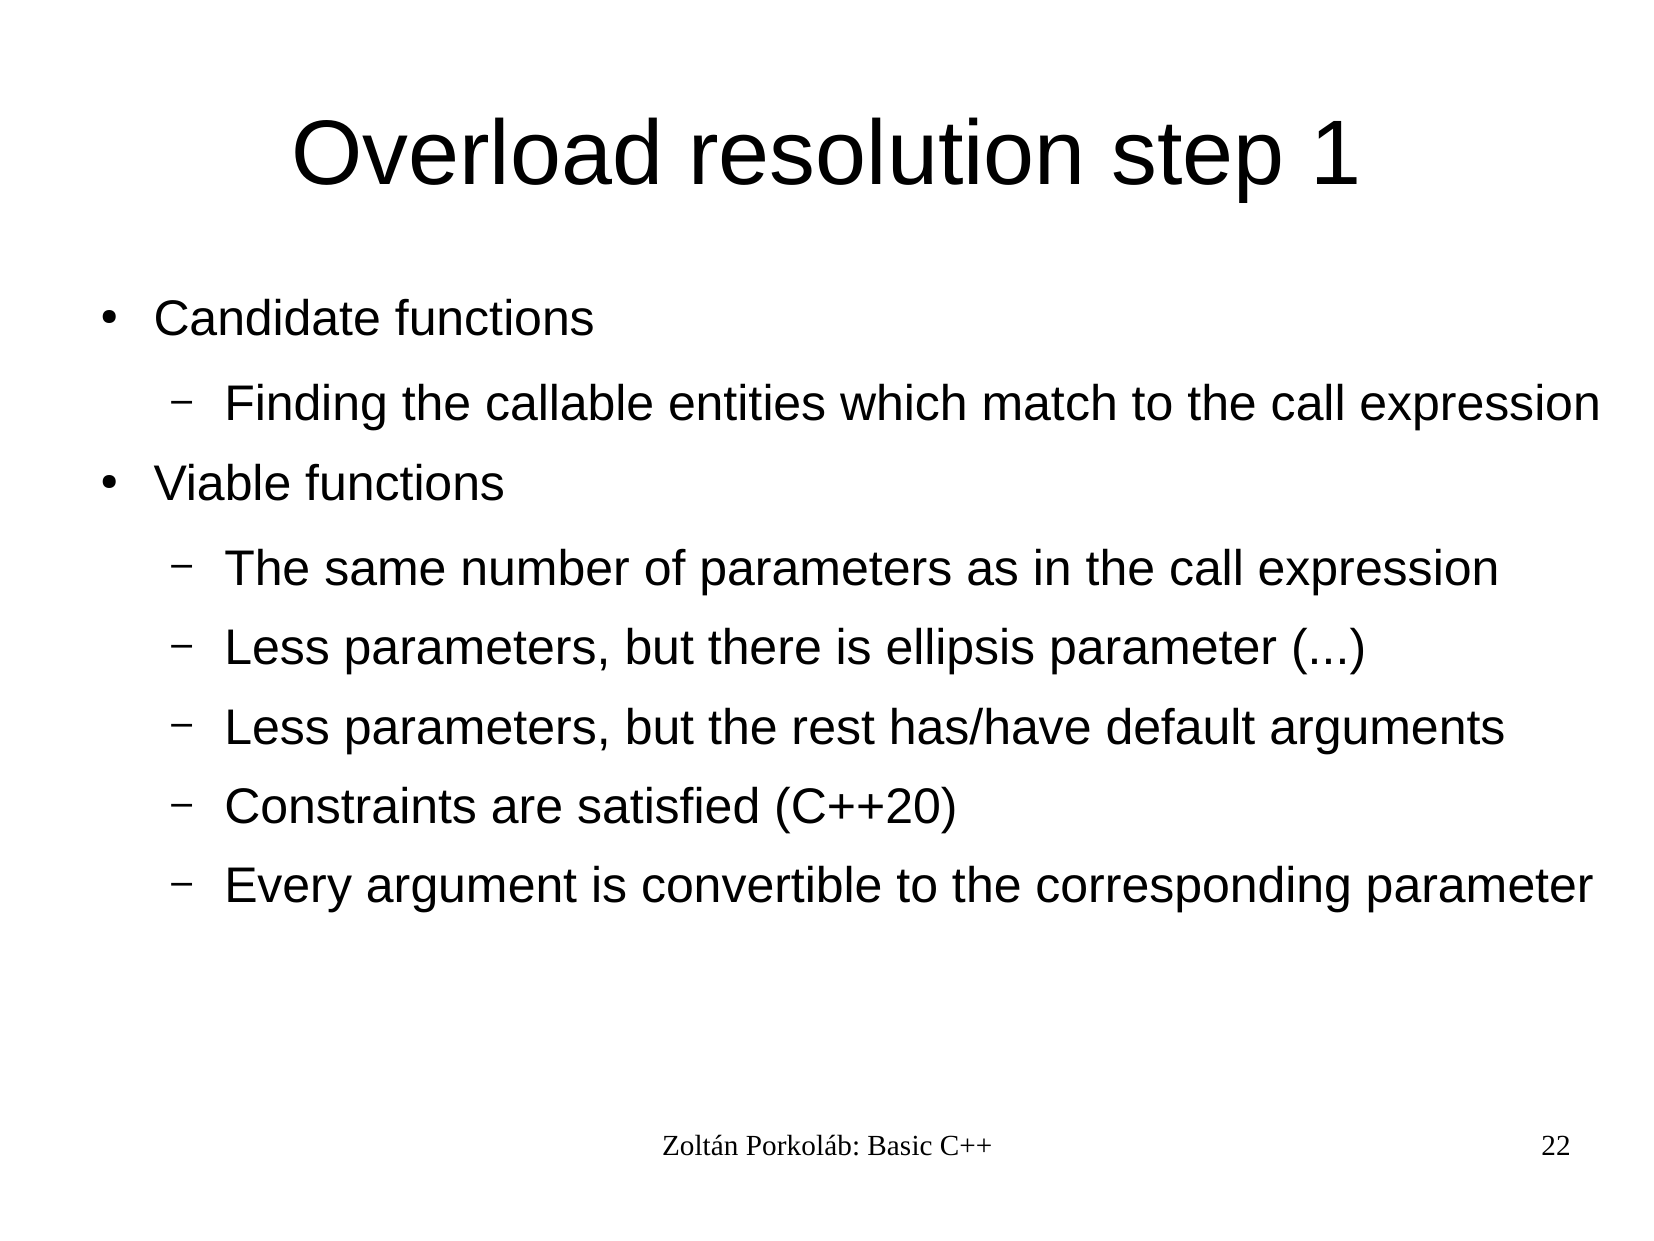

# Overload resolution step 1
Candidate functions
Finding the callable entities which match to the call expression
Viable functions
The same number of parameters as in the call expression
Less parameters, but there is ellipsis parameter (...)
Less parameters, but the rest has/have default arguments
Constraints are satisfied (C++20)
Every argument is convertible to the corresponding parameter
Zoltán Porkoláb: Basic C++
22